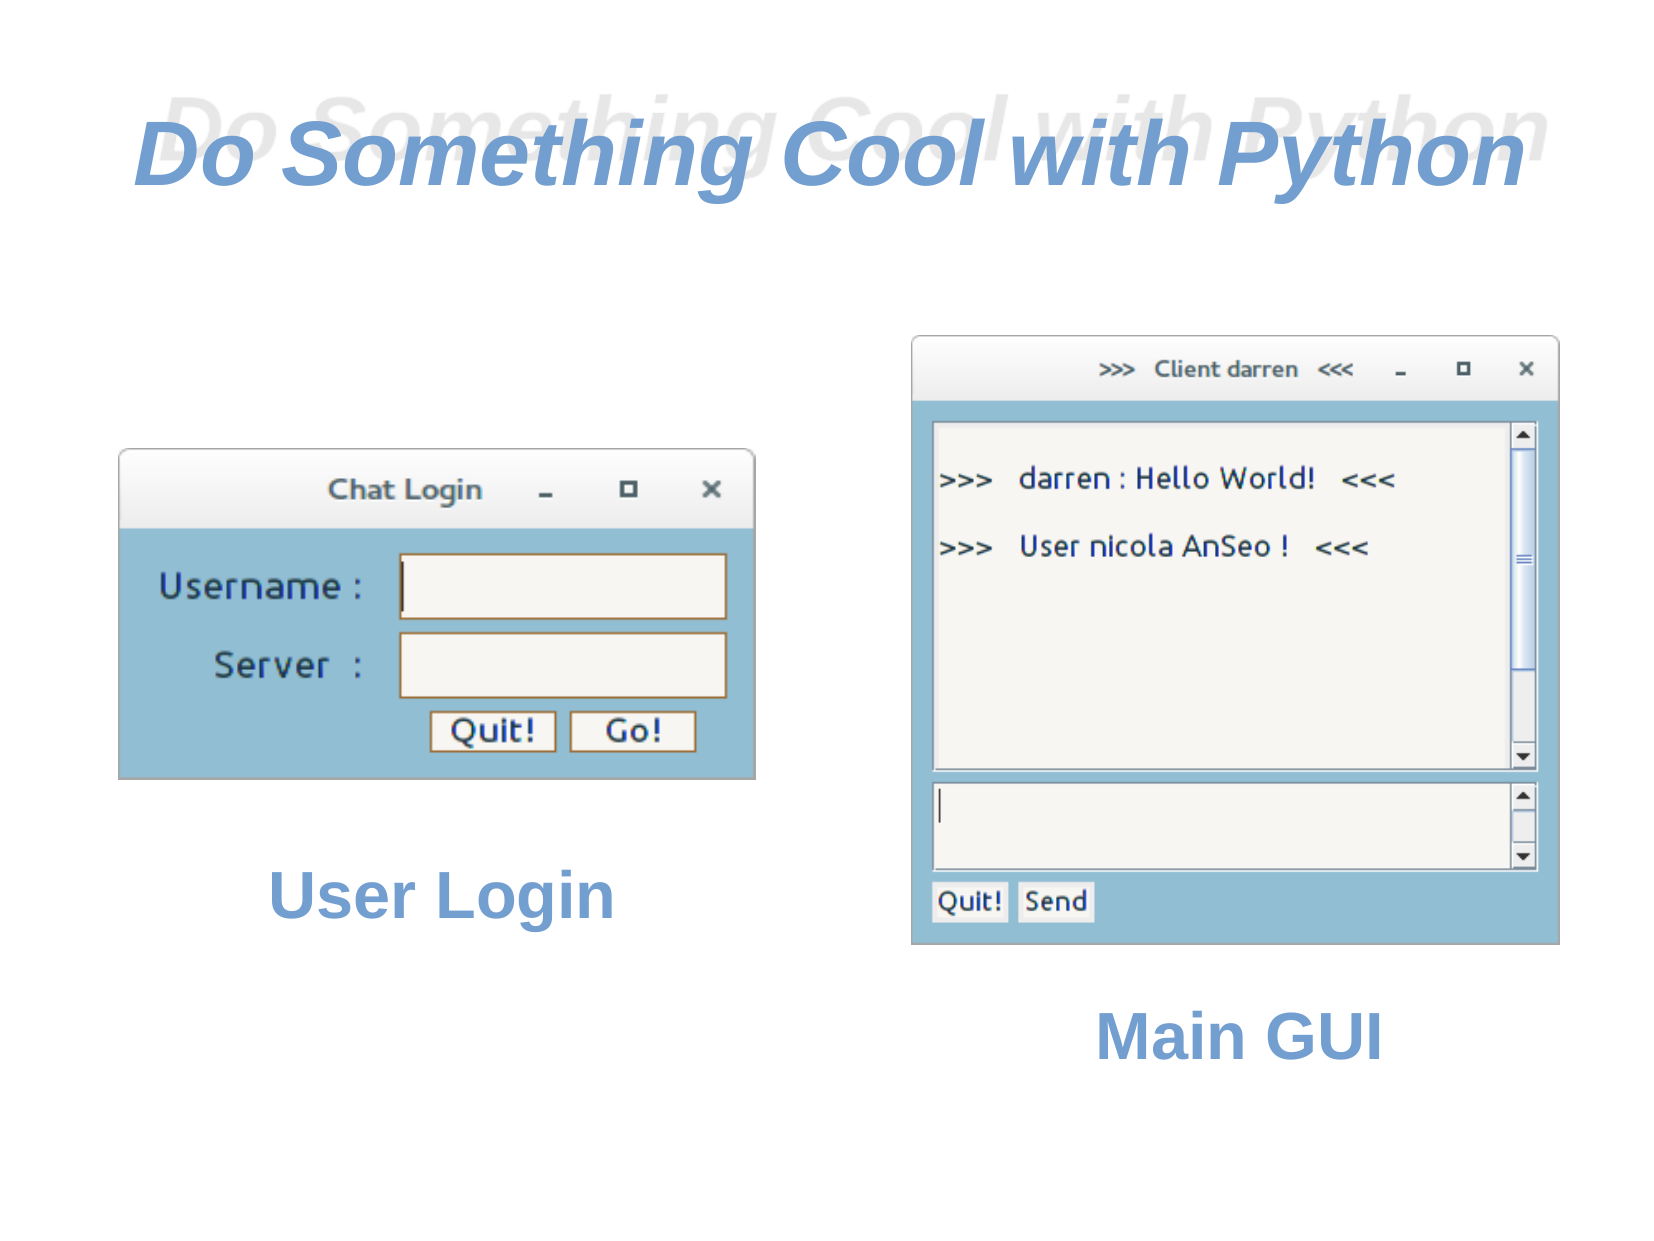

# Do Something Cool with Python
User Login
Main GUI